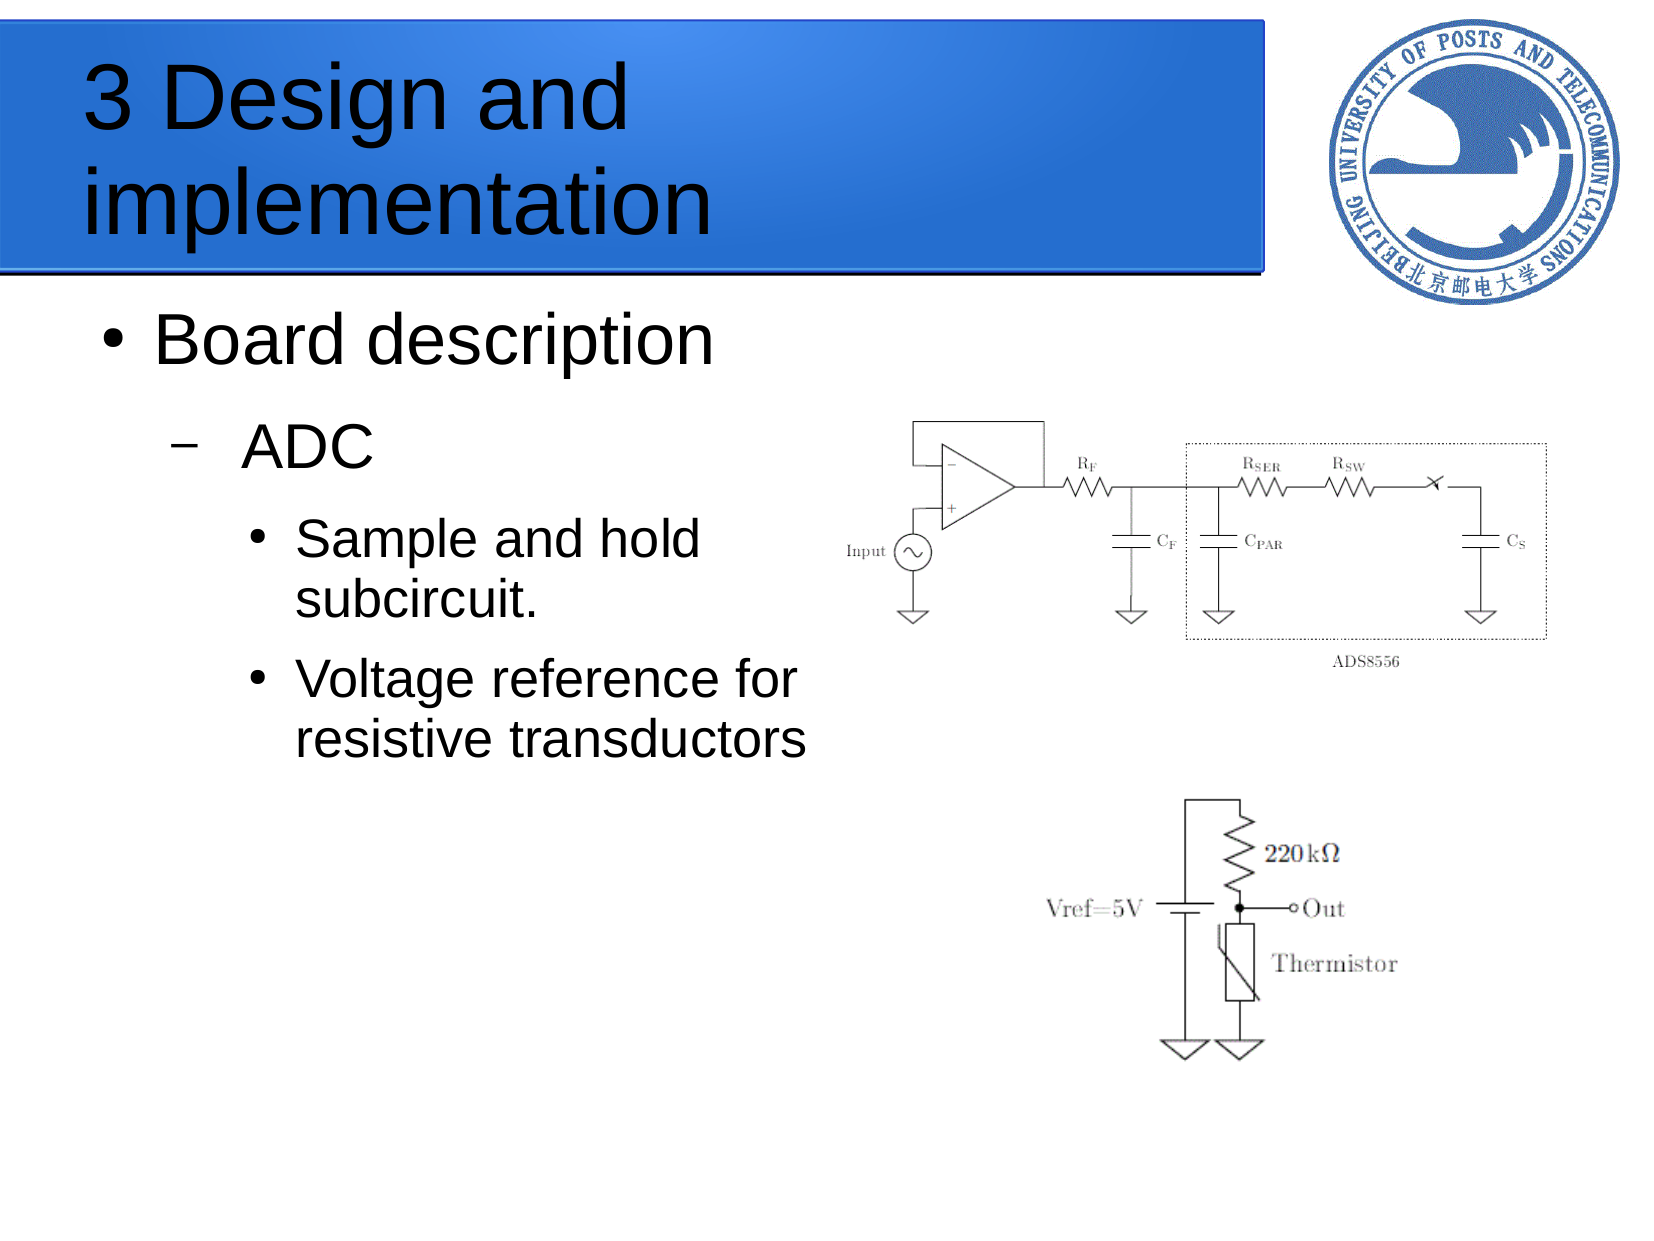

# 3 Design and implementation
Board description
 ADC
Sample and hold subcircuit.
Voltage reference for resistive transductors